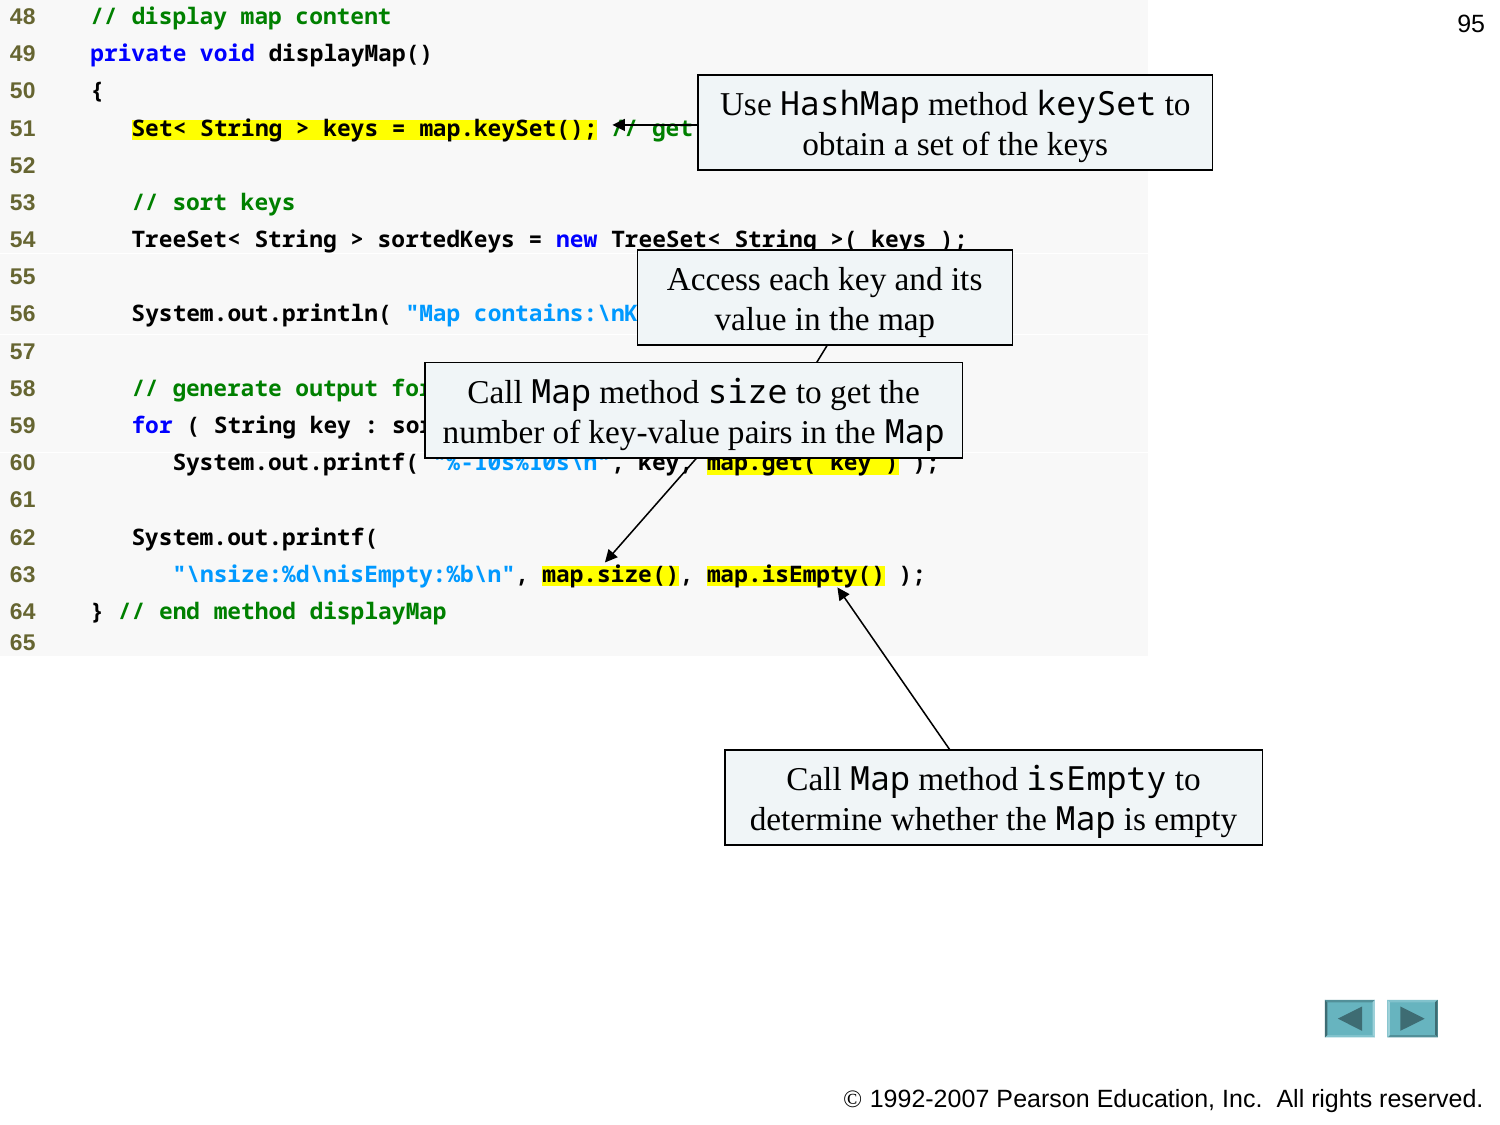

#
Use HashMap method keySet to obtain a set of the keys
Access each key and its value in the map
Call Map method size to get the number of key-value pairs in the Map
Call Map method isEmpty to determine whether the Map is empty